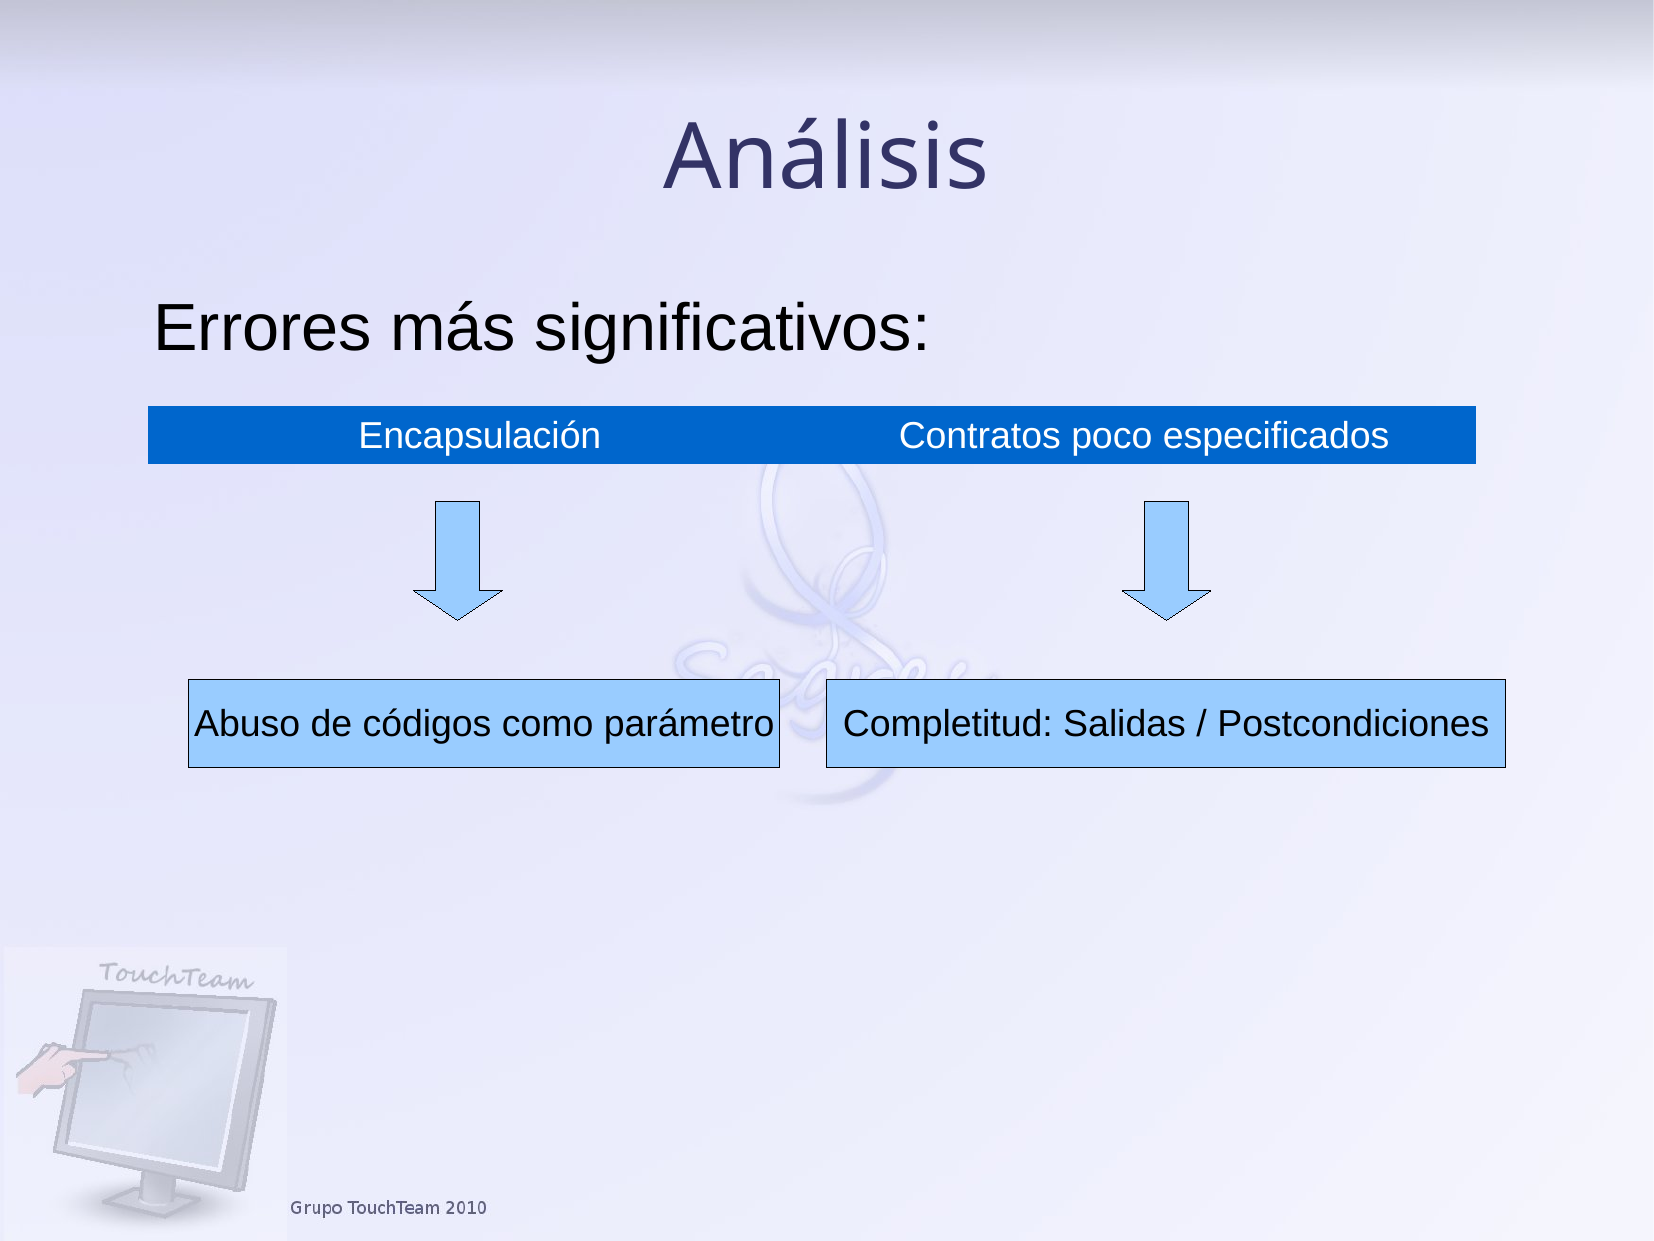

# Análisis
Errores más significativos:
| Encapsulación | Contratos poco especificados |
| --- | --- |
Abuso de códigos como parámetro
Completitud: Salidas / Postcondiciones